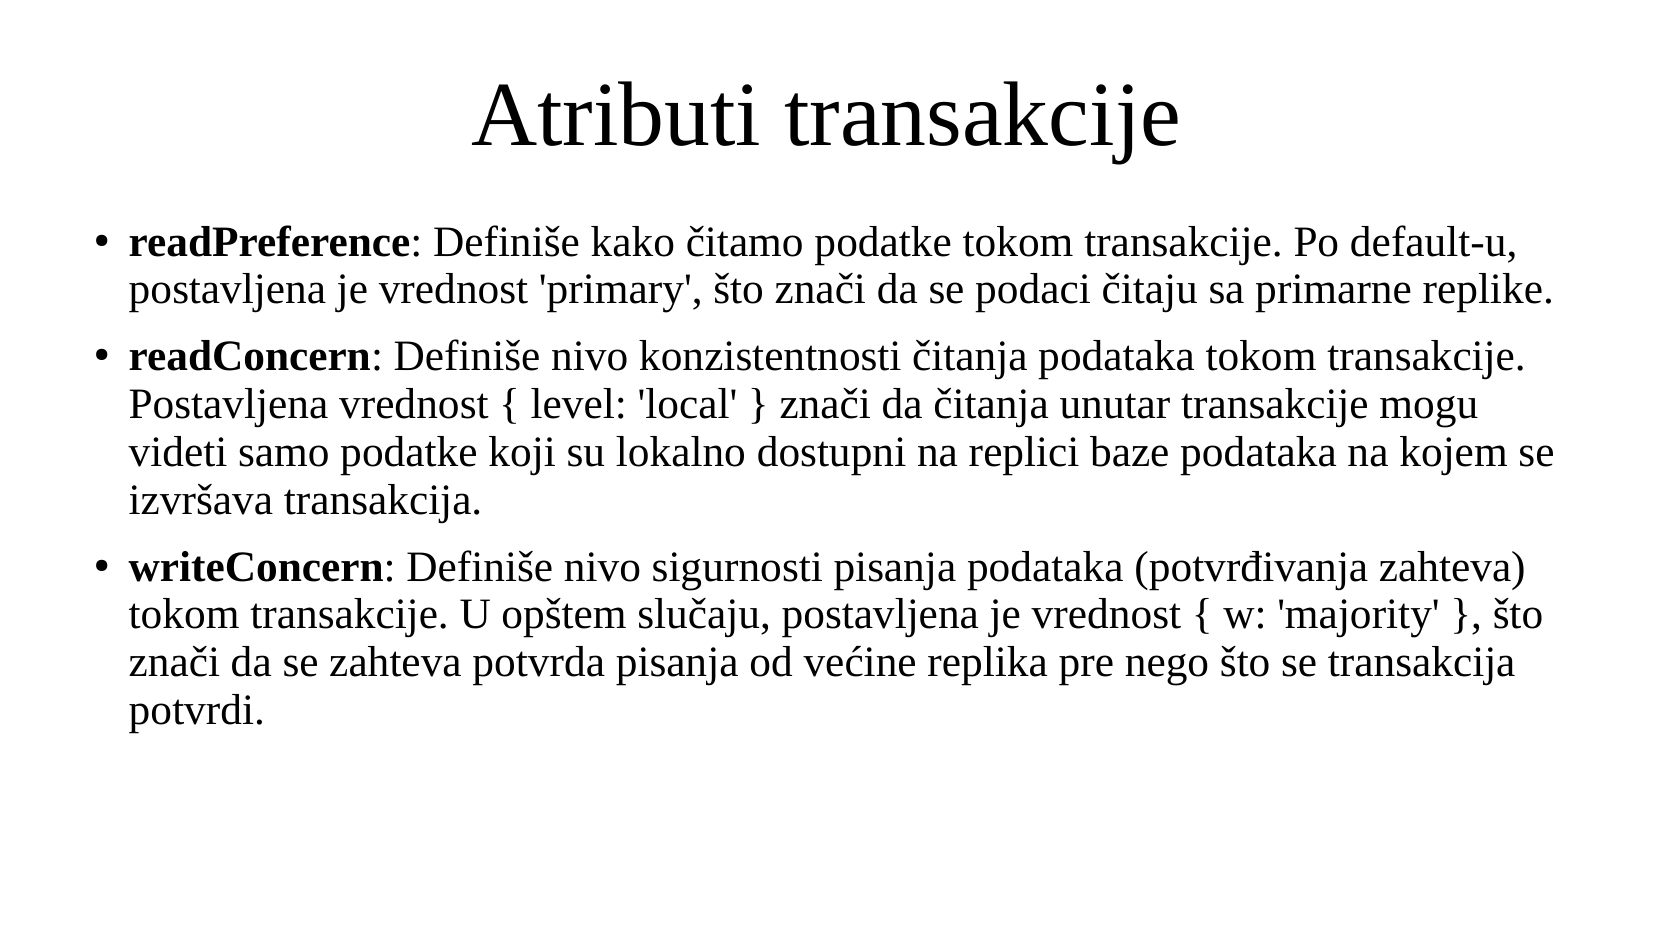

# Atributi transakcije
readPreference: Definiše kako čitamo podatke tokom transakcije. Po default-u, postavljena je vrednost 'primary', što znači da se podaci čitaju sa primarne replike.
readConcern: Definiše nivo konzistentnosti čitanja podataka tokom transakcije. Postavljena vrednost { level: 'local' } znači da čitanja unutar transakcije mogu videti samo podatke koji su lokalno dostupni na replici baze podataka na kojem se izvršava transakcija.
writeConcern: Definiše nivo sigurnosti pisanja podataka (potvrđivanja zahteva) tokom transakcije. U opštem slučaju, postavljena je vrednost { w: 'majority' }, što znači da se zahteva potvrda pisanja od većine replika pre nego što se transakcija potvrdi.